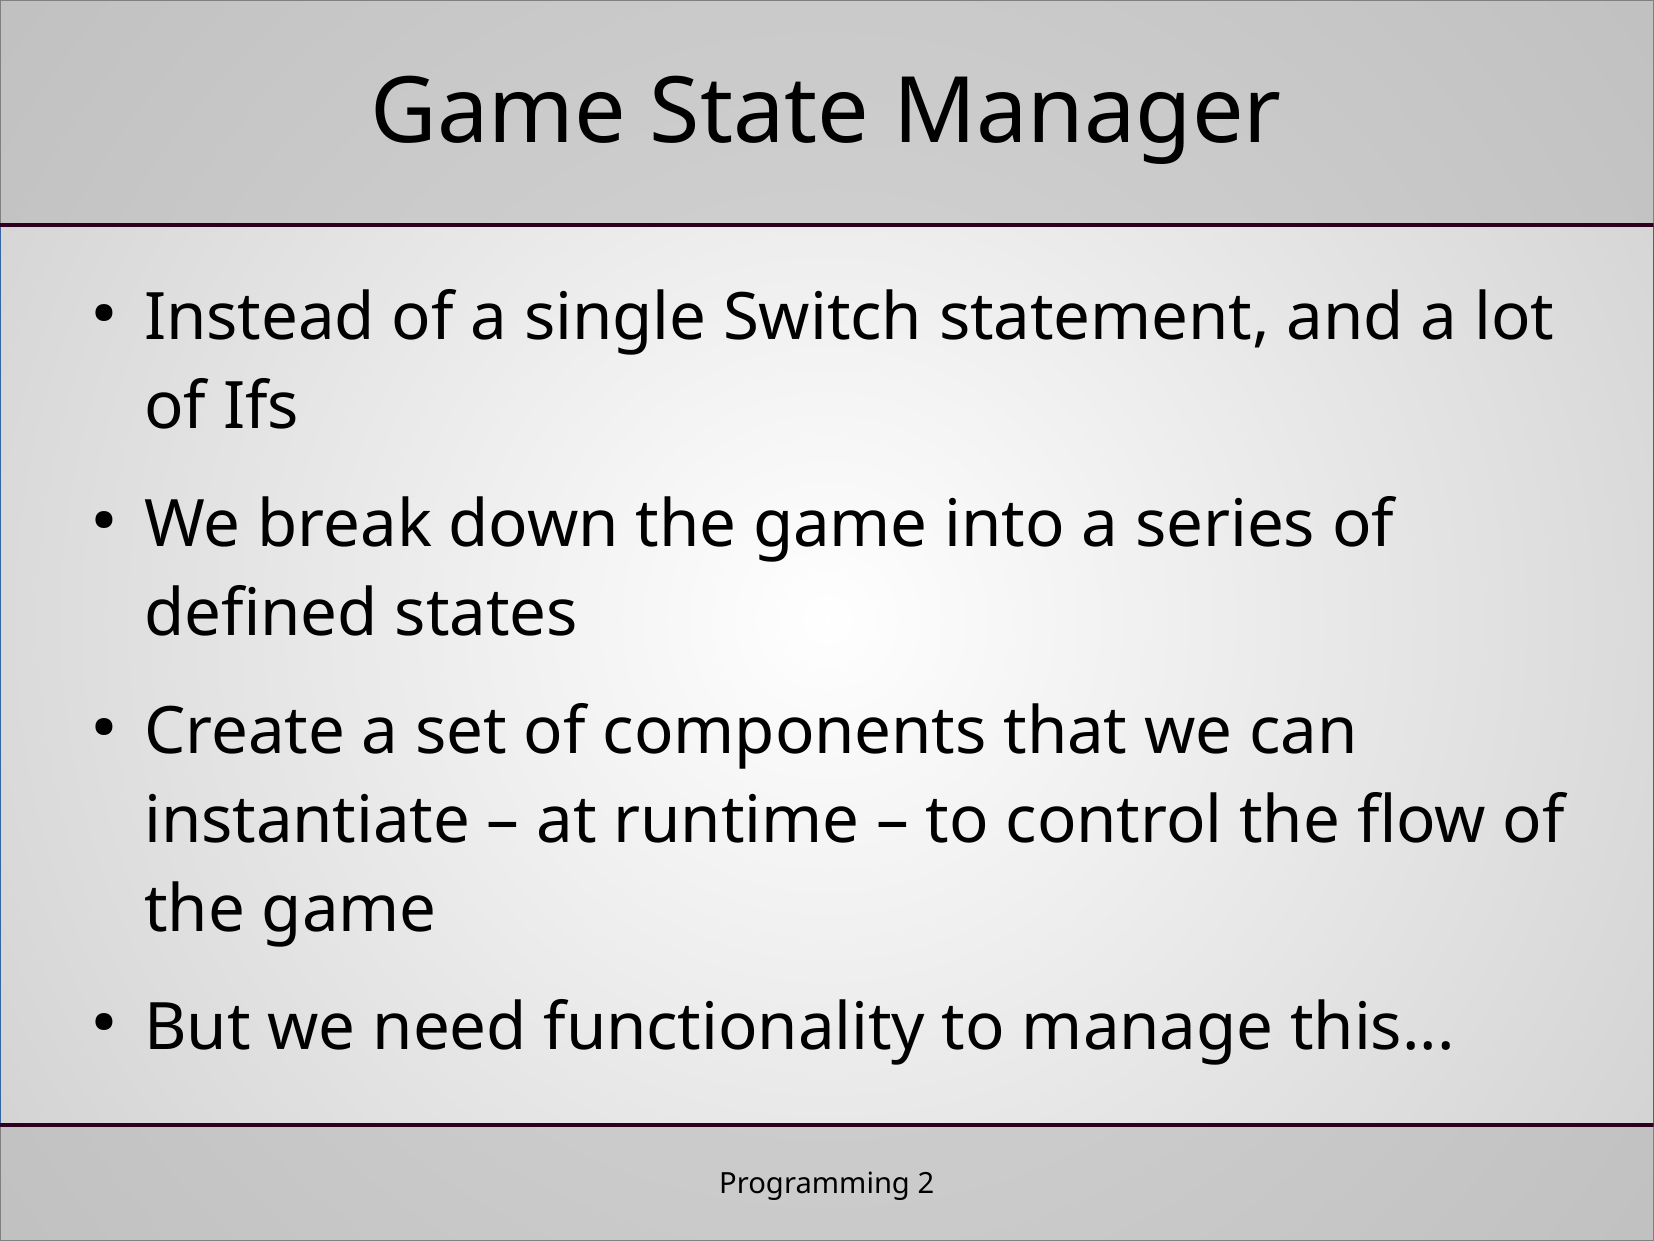

# Game State Manager
Instead of a single Switch statement, and a lot of Ifs
We break down the game into a series of defined states
Create a set of components that we can instantiate – at runtime – to control the flow of the game
But we need functionality to manage this...